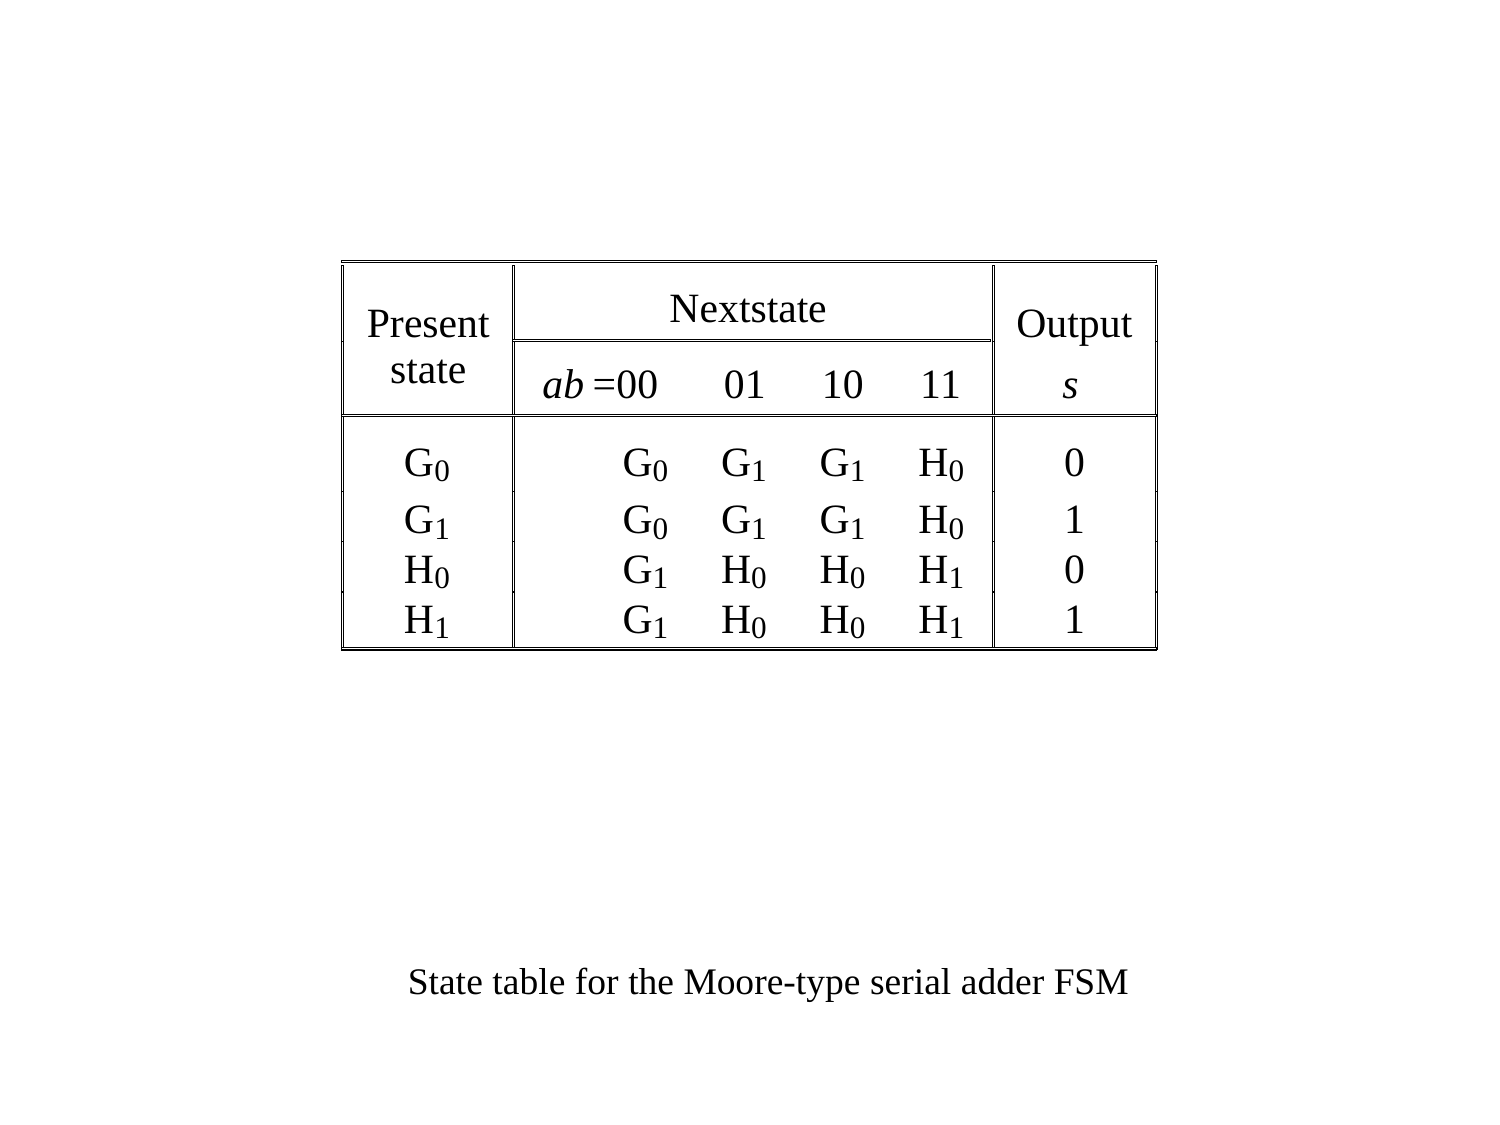

Nextstate
Present
Output
state
ab
=00
01
10
11
s
G
G
G
G
H
0
0
0
1
1
0
G
G
G
G
H
1
1
0
1
1
0
H
G
H
H
H
0
0
1
0
0
1
H
G
H
H
H
1
1
1
0
0
1
State table for the Moore-type serial adder FSM